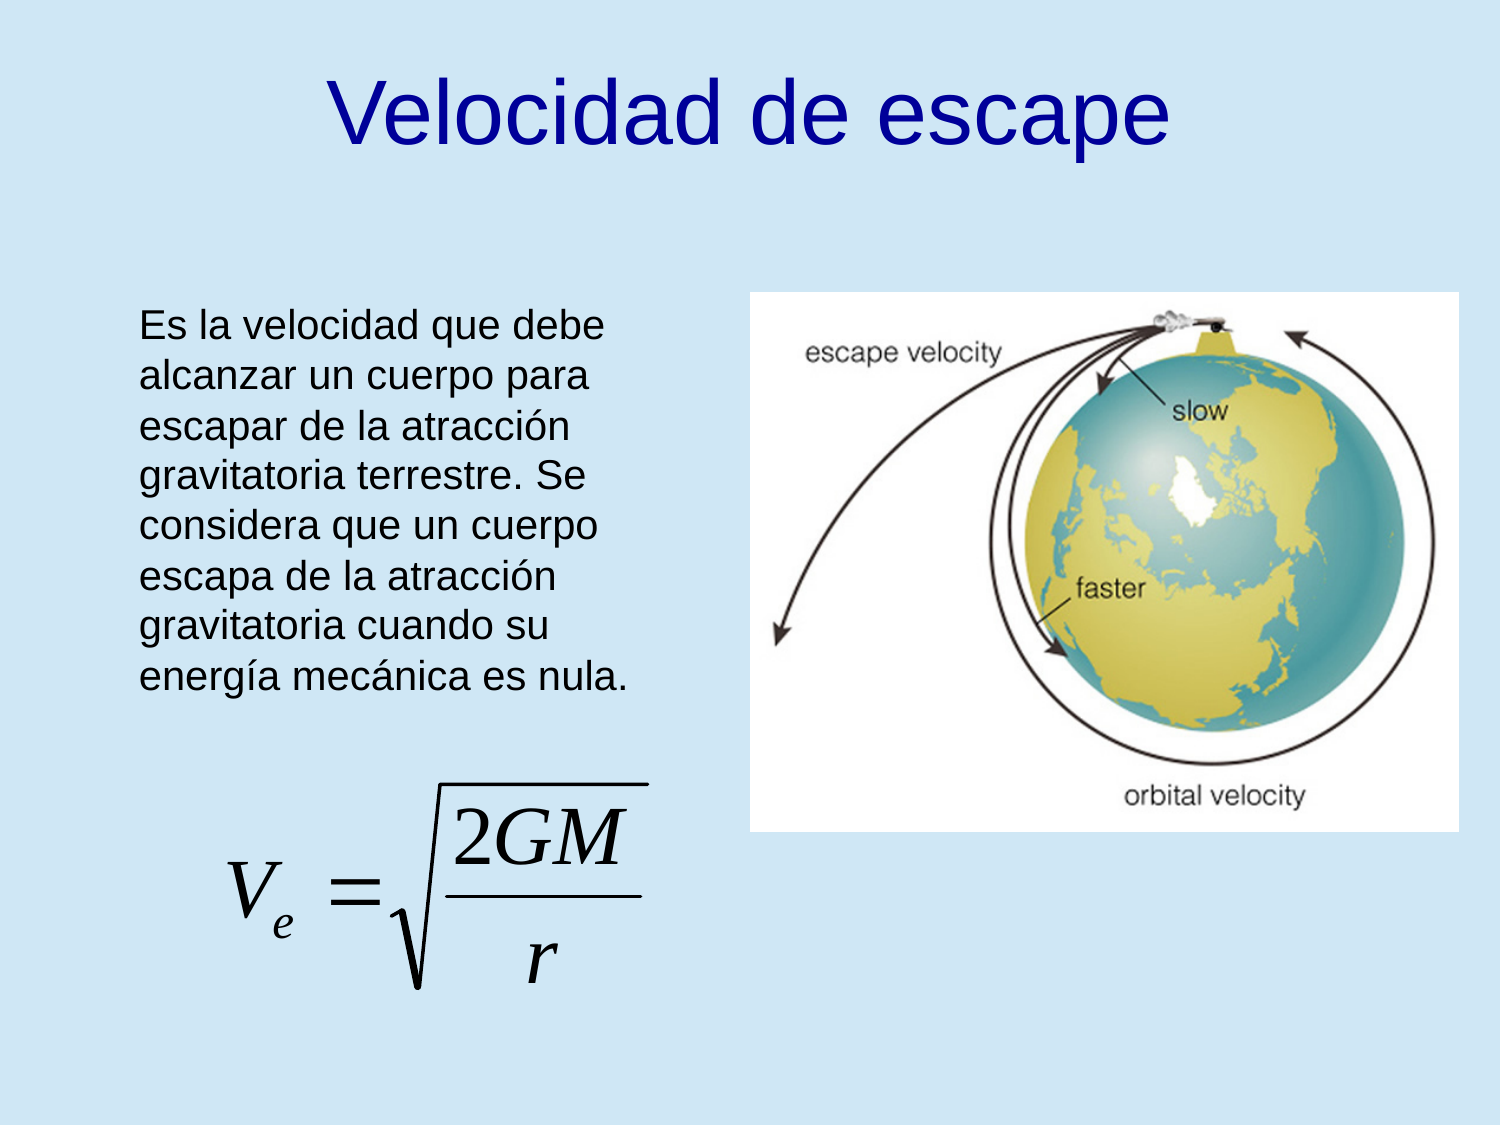

# Velocidad de escape
Es la velocidad que debe alcanzar un cuerpo para escapar de la atracción gravitatoria terrestre. Se considera que un cuerpo escapa de la atracción gravitatoria cuando su energía mecánica es nula.